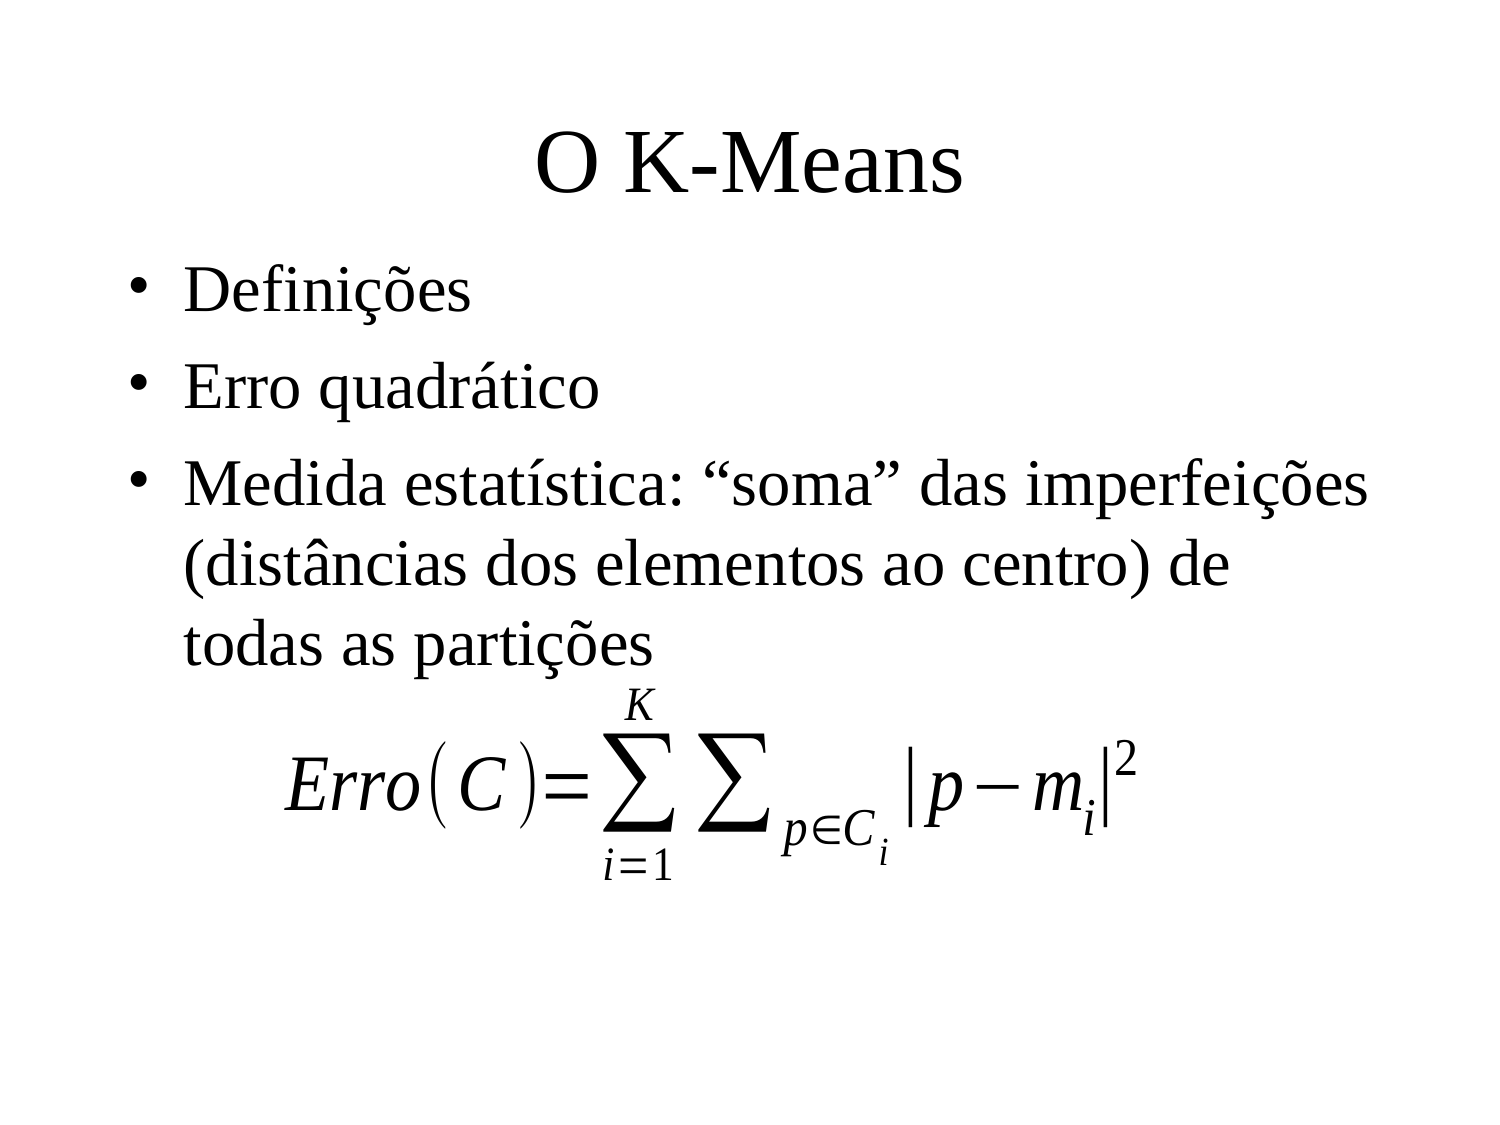

# O K-Means
Definições
Erro quadrático
Medida estatística: “soma” das imperfeições (distâncias dos elementos ao centro) de todas as partições